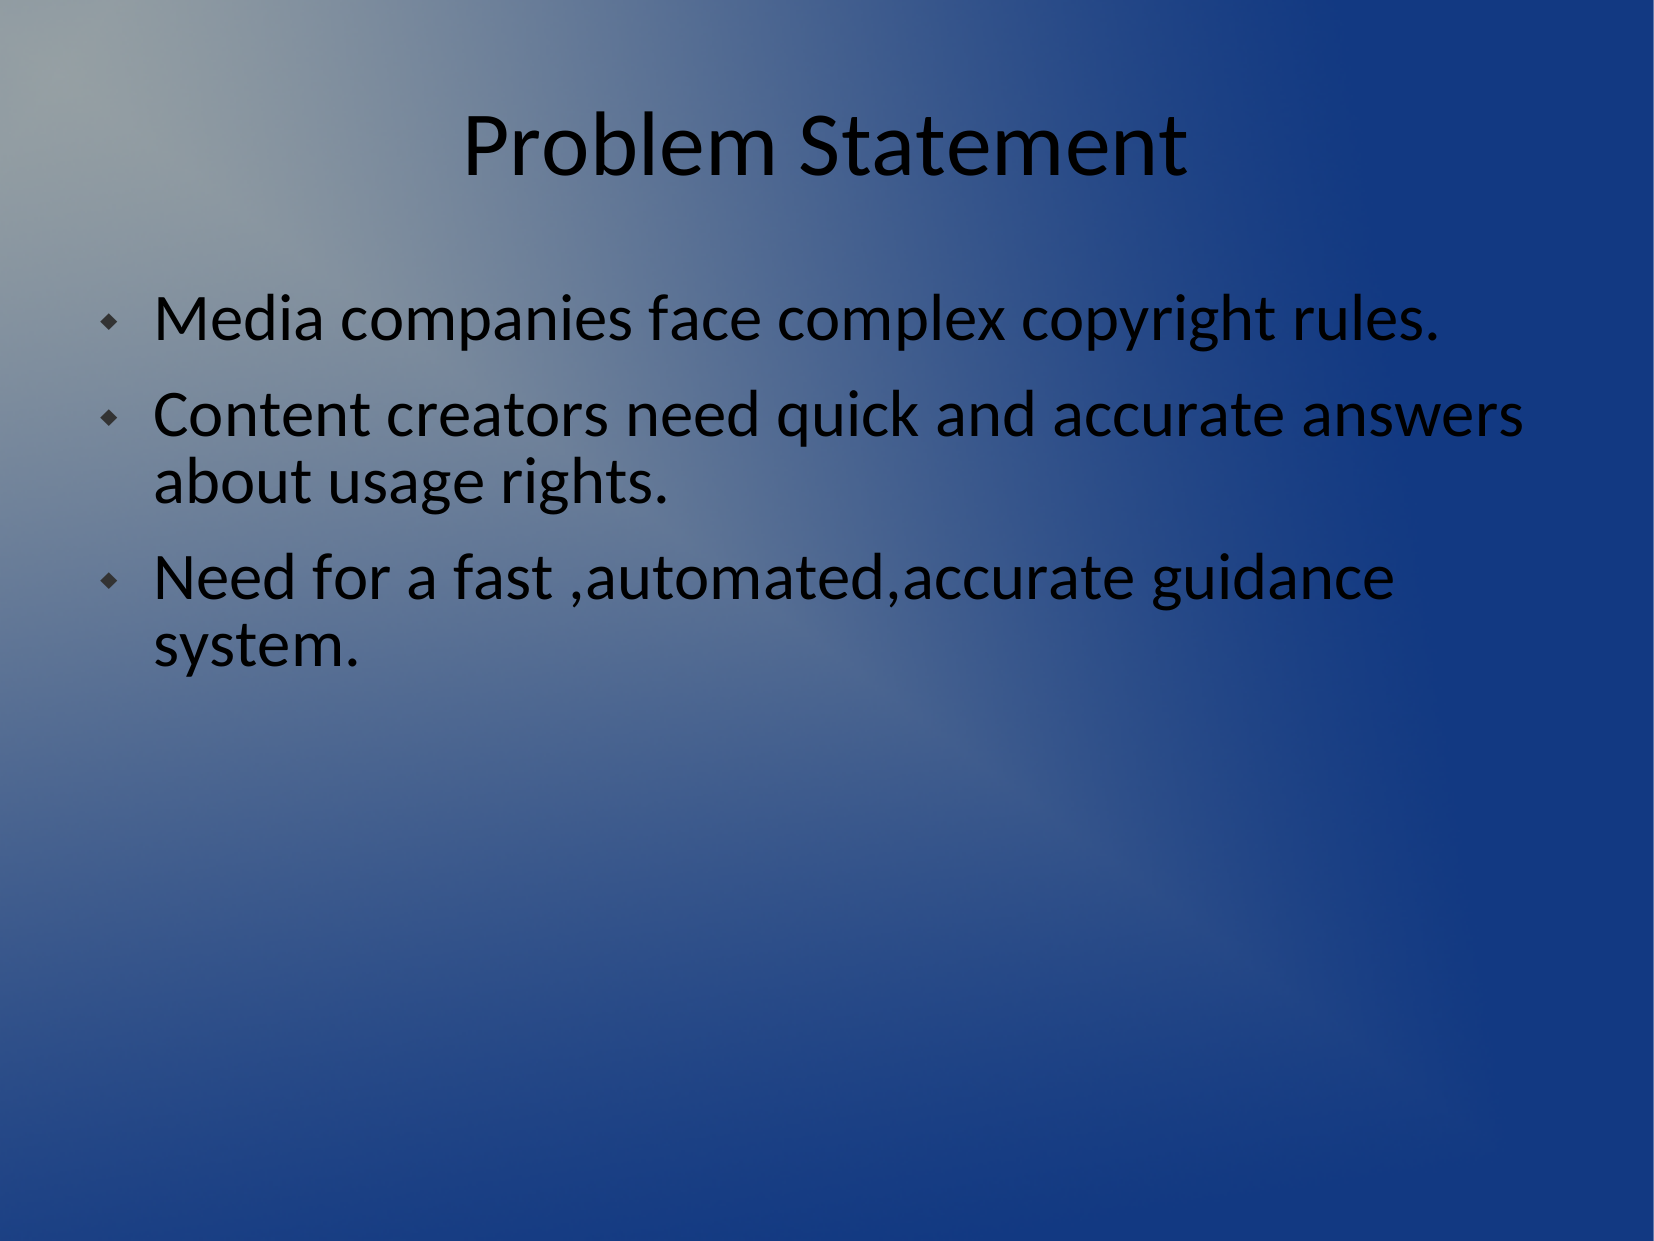

# Problem Statement
Media companies face complex copyright rules.
Content creators need quick and accurate answers about usage rights.
Need for a fast ,automated,accurate guidance system.